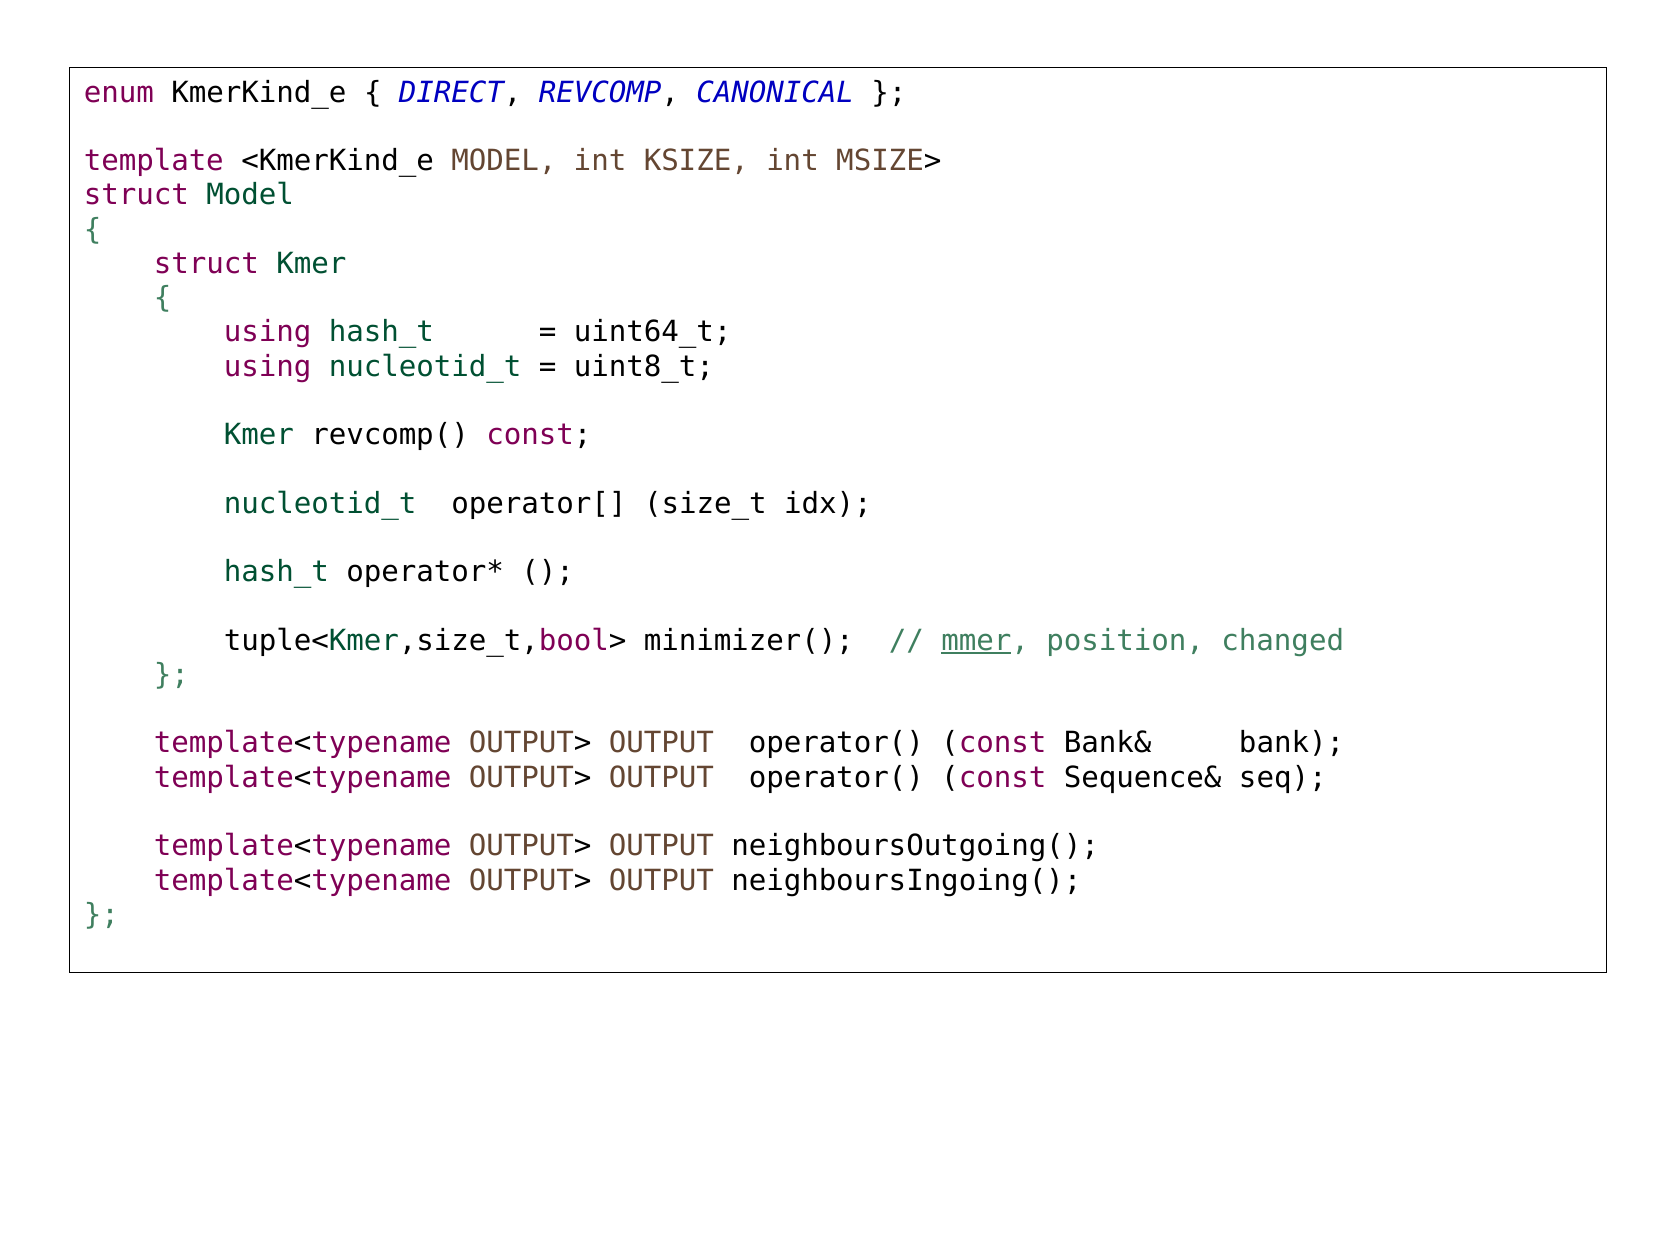

enum KmerKind_e { DIRECT, REVCOMP, CANONICAL };
template <KmerKind_e MODEL, int KSIZE, int MSIZE>
struct Model
{
 struct Kmer
 {
 using hash_t = uint64_t;
 using nucleotid_t = uint8_t;
 Kmer revcomp() const;
 nucleotid_t operator[] (size_t idx);
 hash_t operator* ();
 tuple<Kmer,size_t,bool> minimizer(); // mmer, position, changed
 };
 template<typename OUTPUT> OUTPUT operator() (const Bank& bank);
 template<typename OUTPUT> OUTPUT operator() (const Sequence& seq);
 template<typename OUTPUT> OUTPUT neighboursOutgoing();
 template<typename OUTPUT> OUTPUT neighboursIngoing();
};